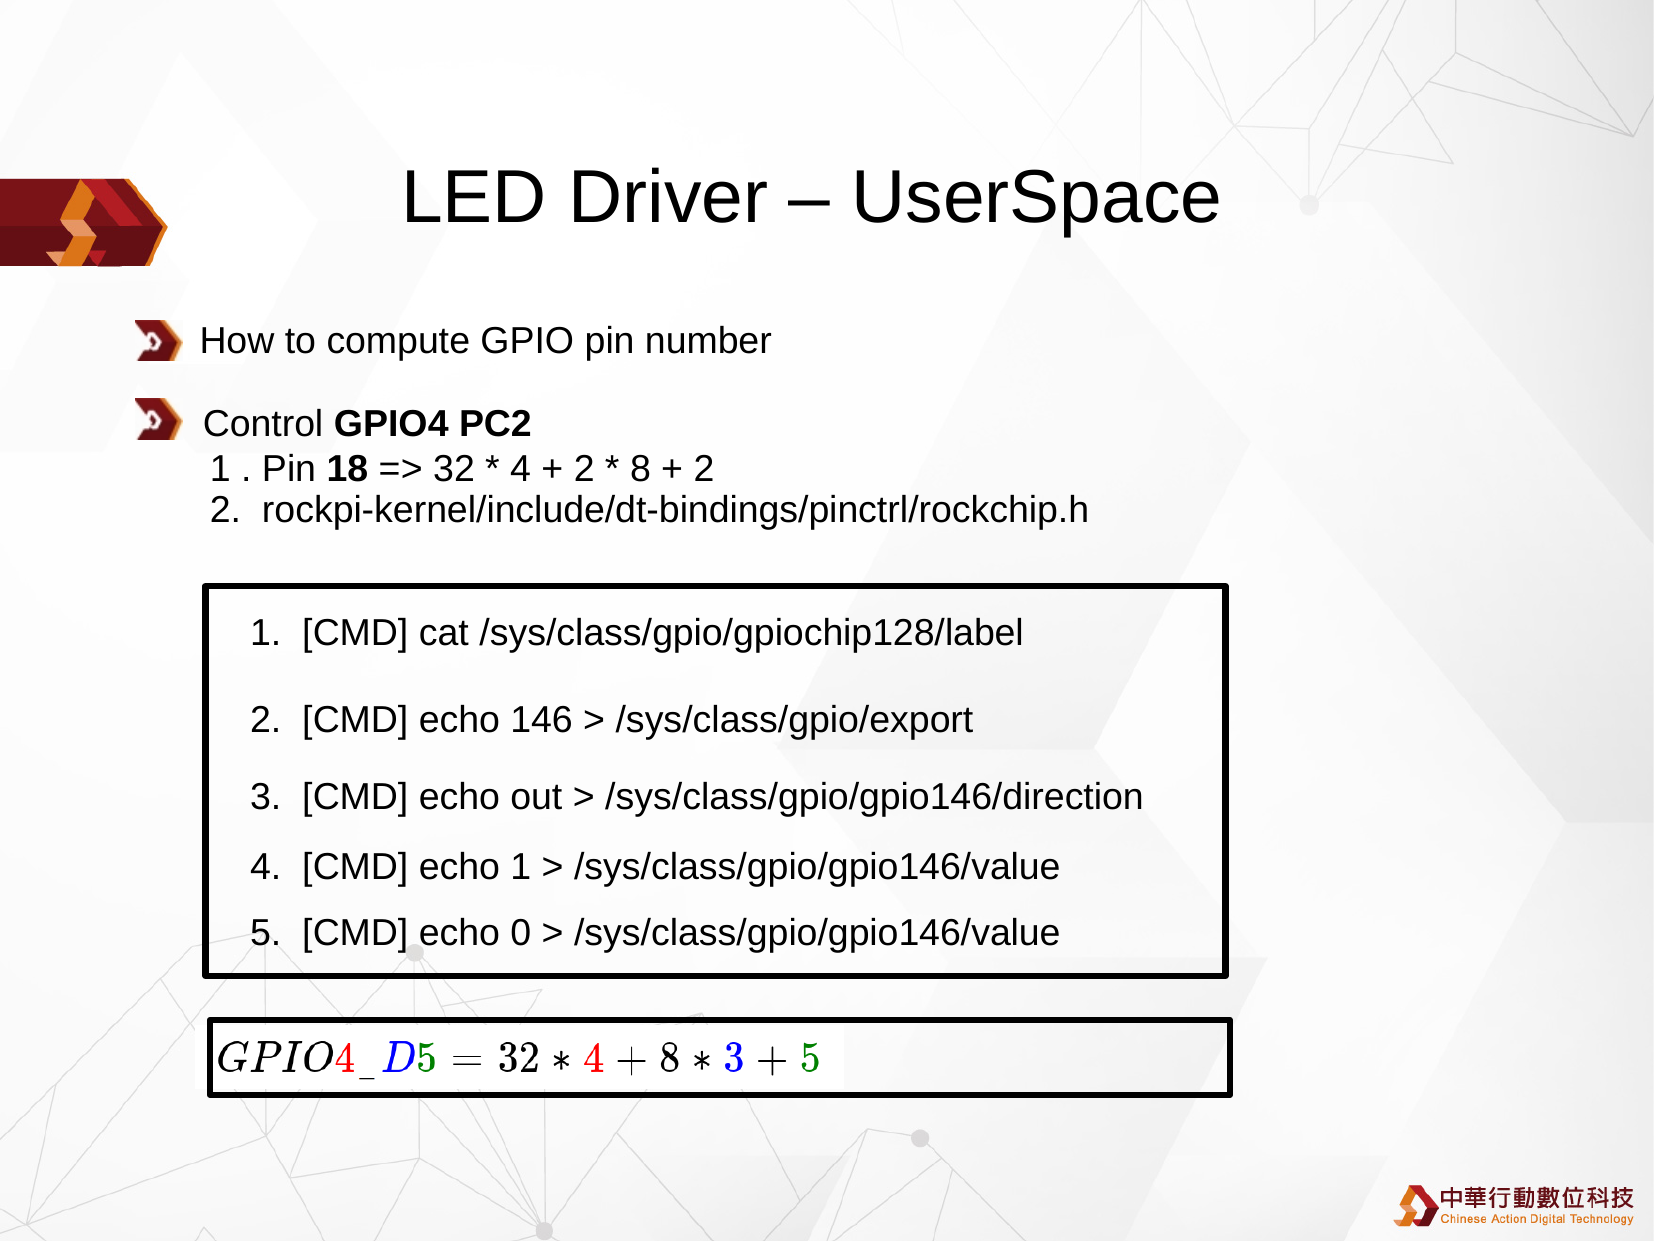

# LED Driver – UserSpace
 How to compute GPIO pin number
 Control GPIO4 PC2
 1 . Pin 18 => 32 * 4 + 2 * 8 + 2
 2. rockpi-kernel/include/dt-bindings/pinctrl/rockchip.h
1. [CMD] cat /sys/class/gpio/gpiochip128/label
2. [CMD] echo 146 > /sys/class/gpio/export
3. [CMD] echo out > /sys/class/gpio/gpio146/direction
4. [CMD] echo 1 > /sys/class/gpio/gpio146/value
5. [CMD] echo 0 > /sys/class/gpio/gpio146/value